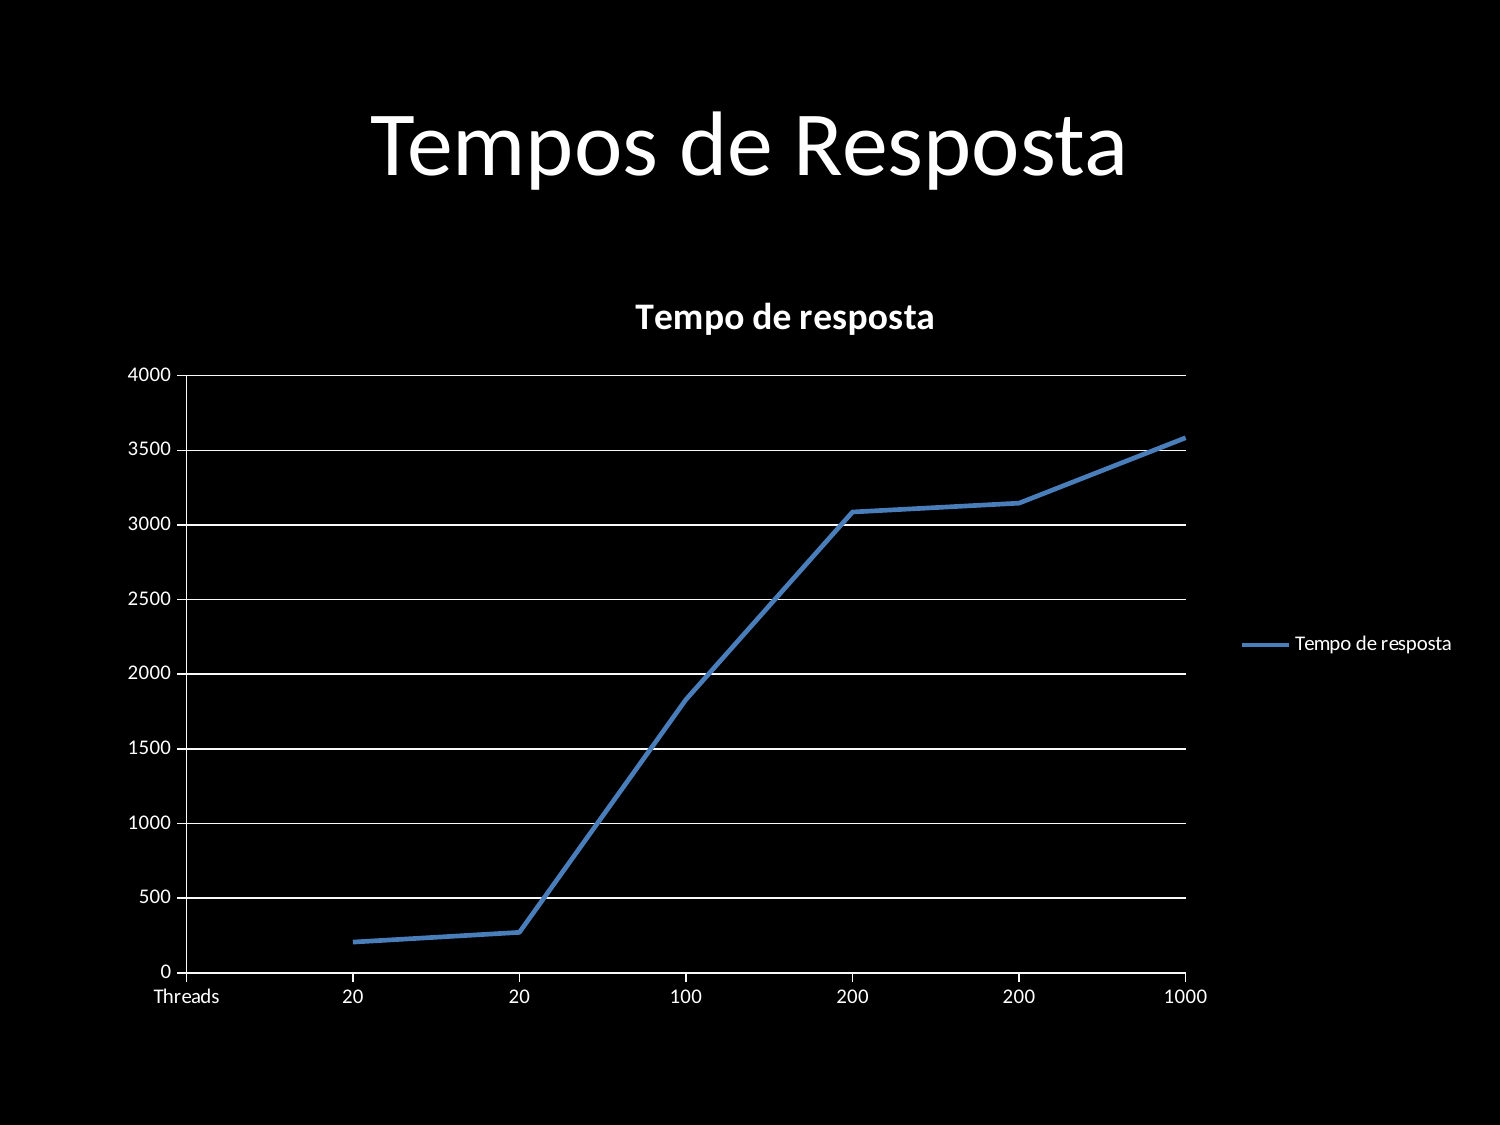

# Tempos de Resposta
### Chart: Tempo de resposta
| Category | Tempo de resposta |
|---|---|
| Threads | None |
| 20 | 206.0 |
| 20 | 271.0 |
| 100 | 1831.0 |
| 200 | 3087.0 |
| 200 | 3146.0 |
| 1000 | 3584.0 |